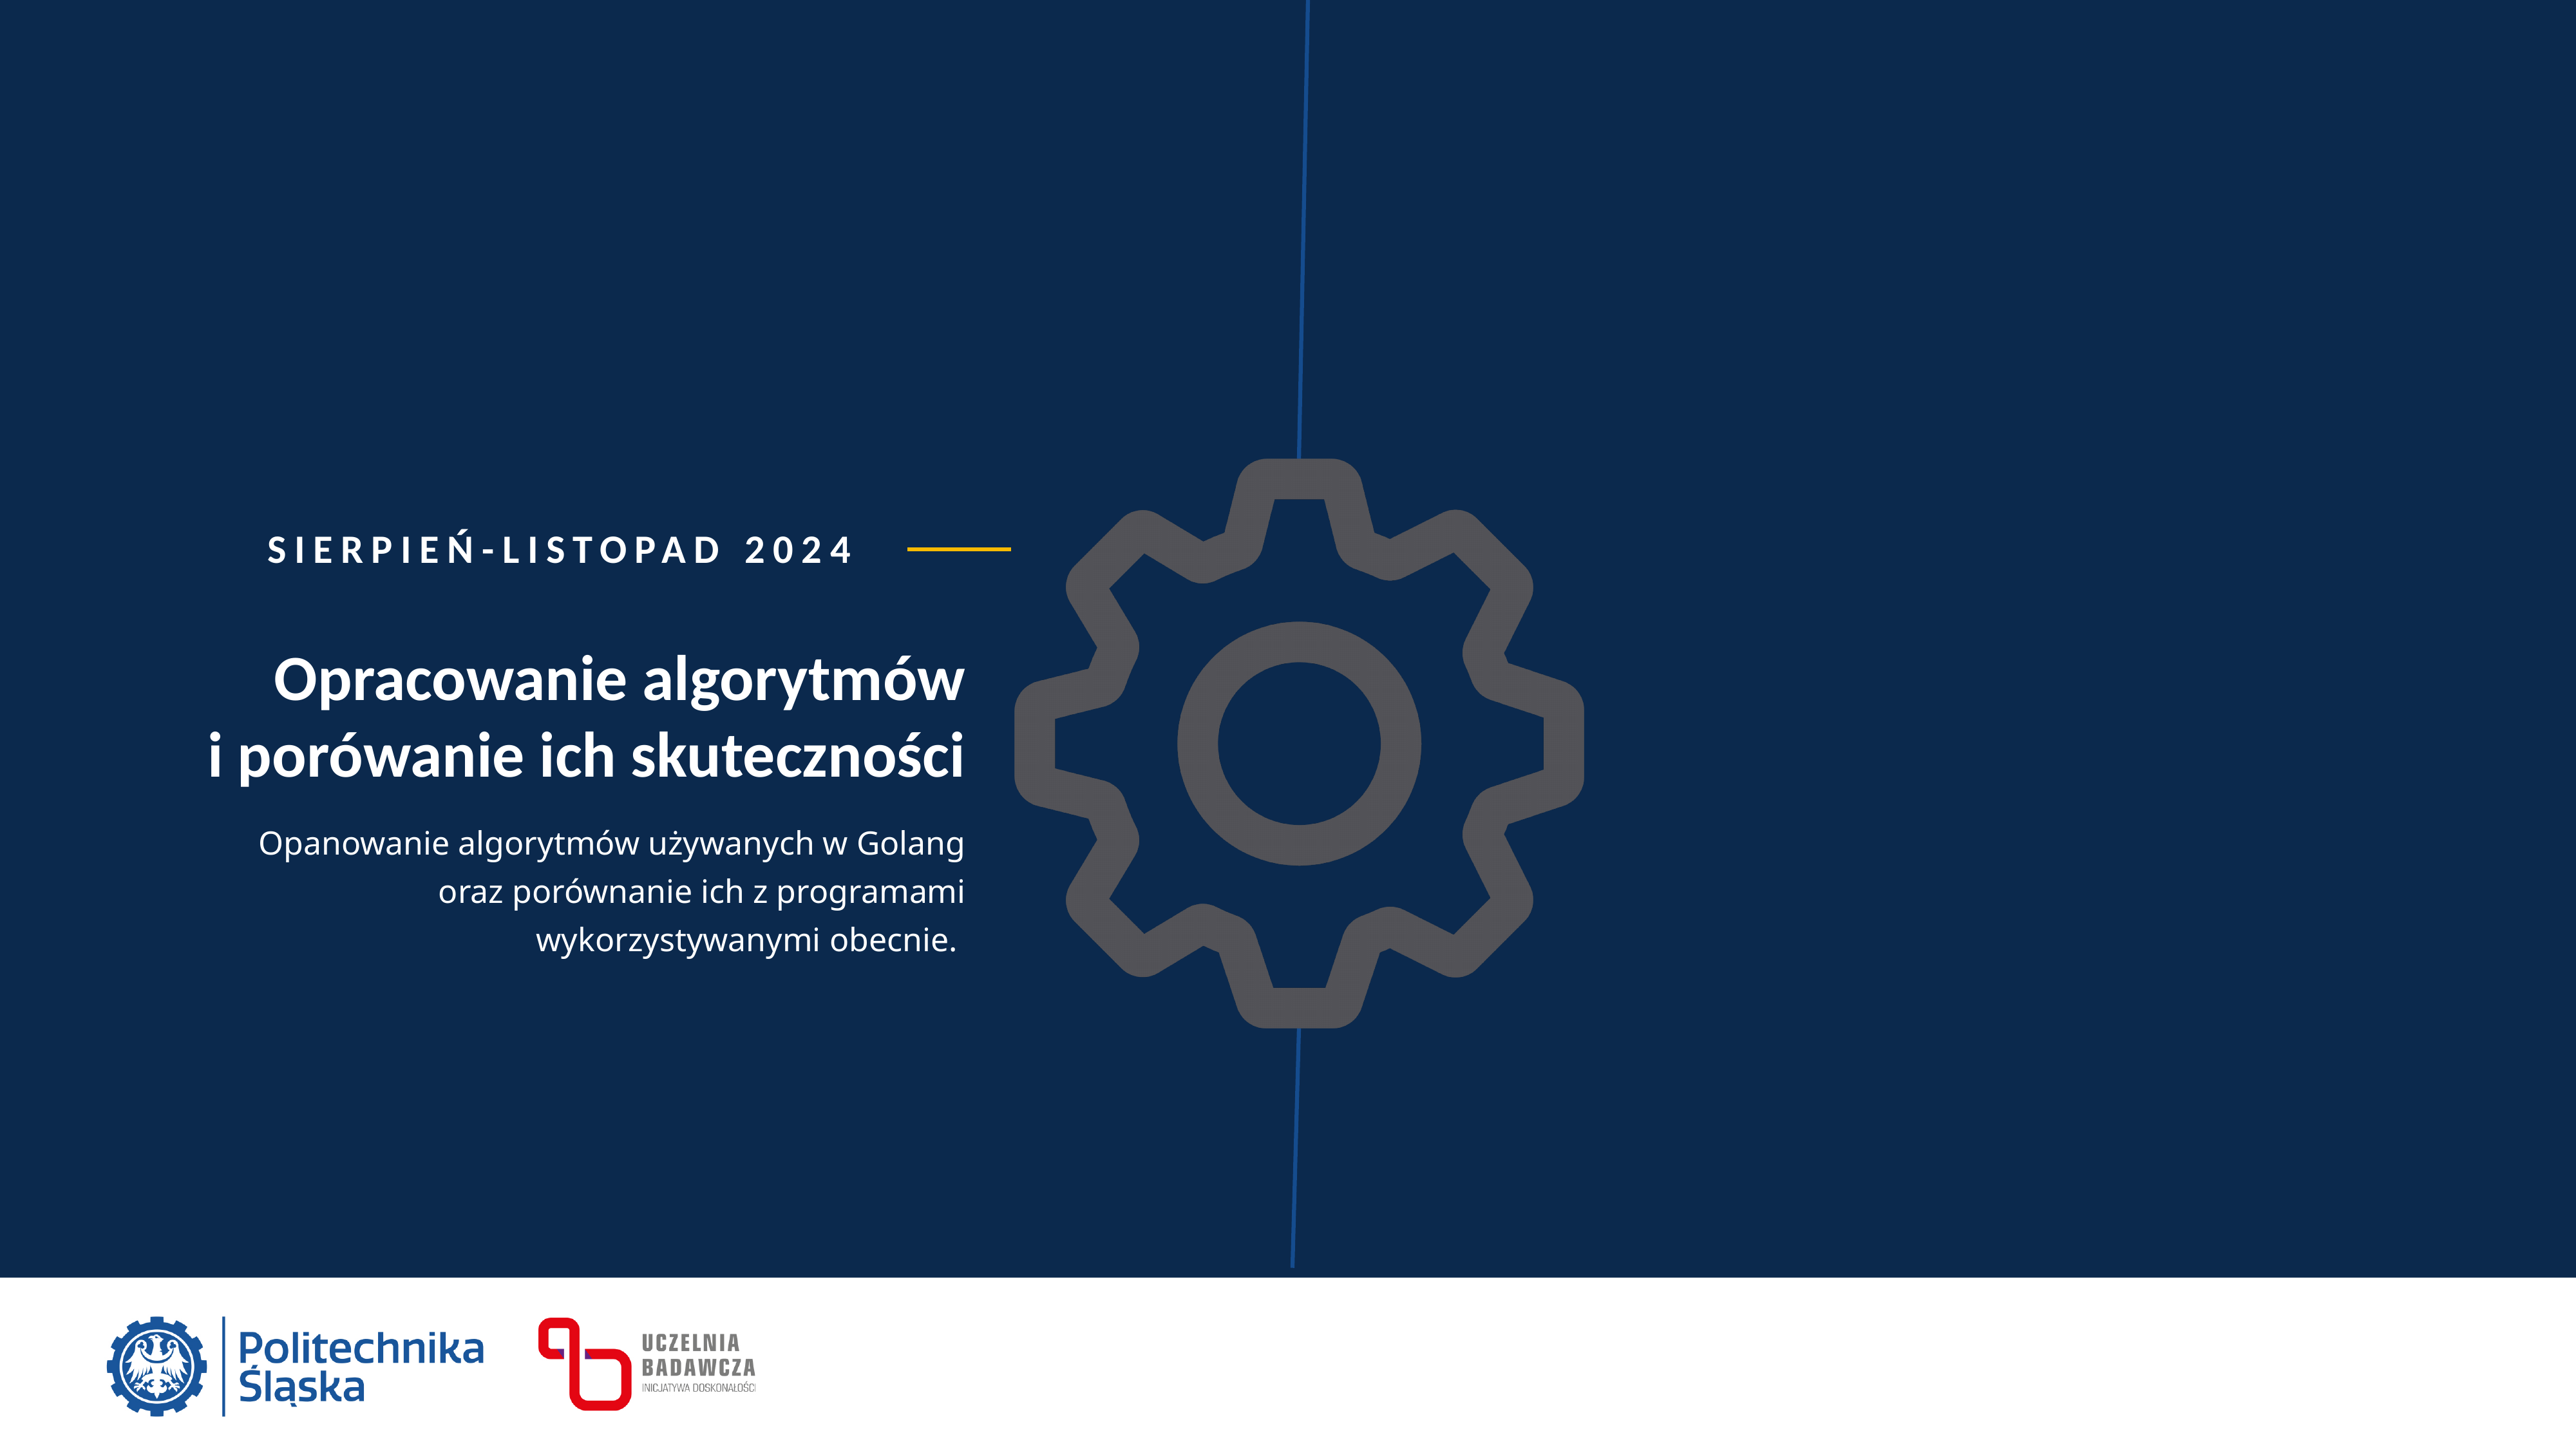

SIERPIEŃ-LISTOPAD 2024
Opracowanie algorytmów
 i porówanie ich skuteczności
Opanowanie algorytmów używanych w Golang oraz porównanie ich z programami wykorzystywanymi obecnie.